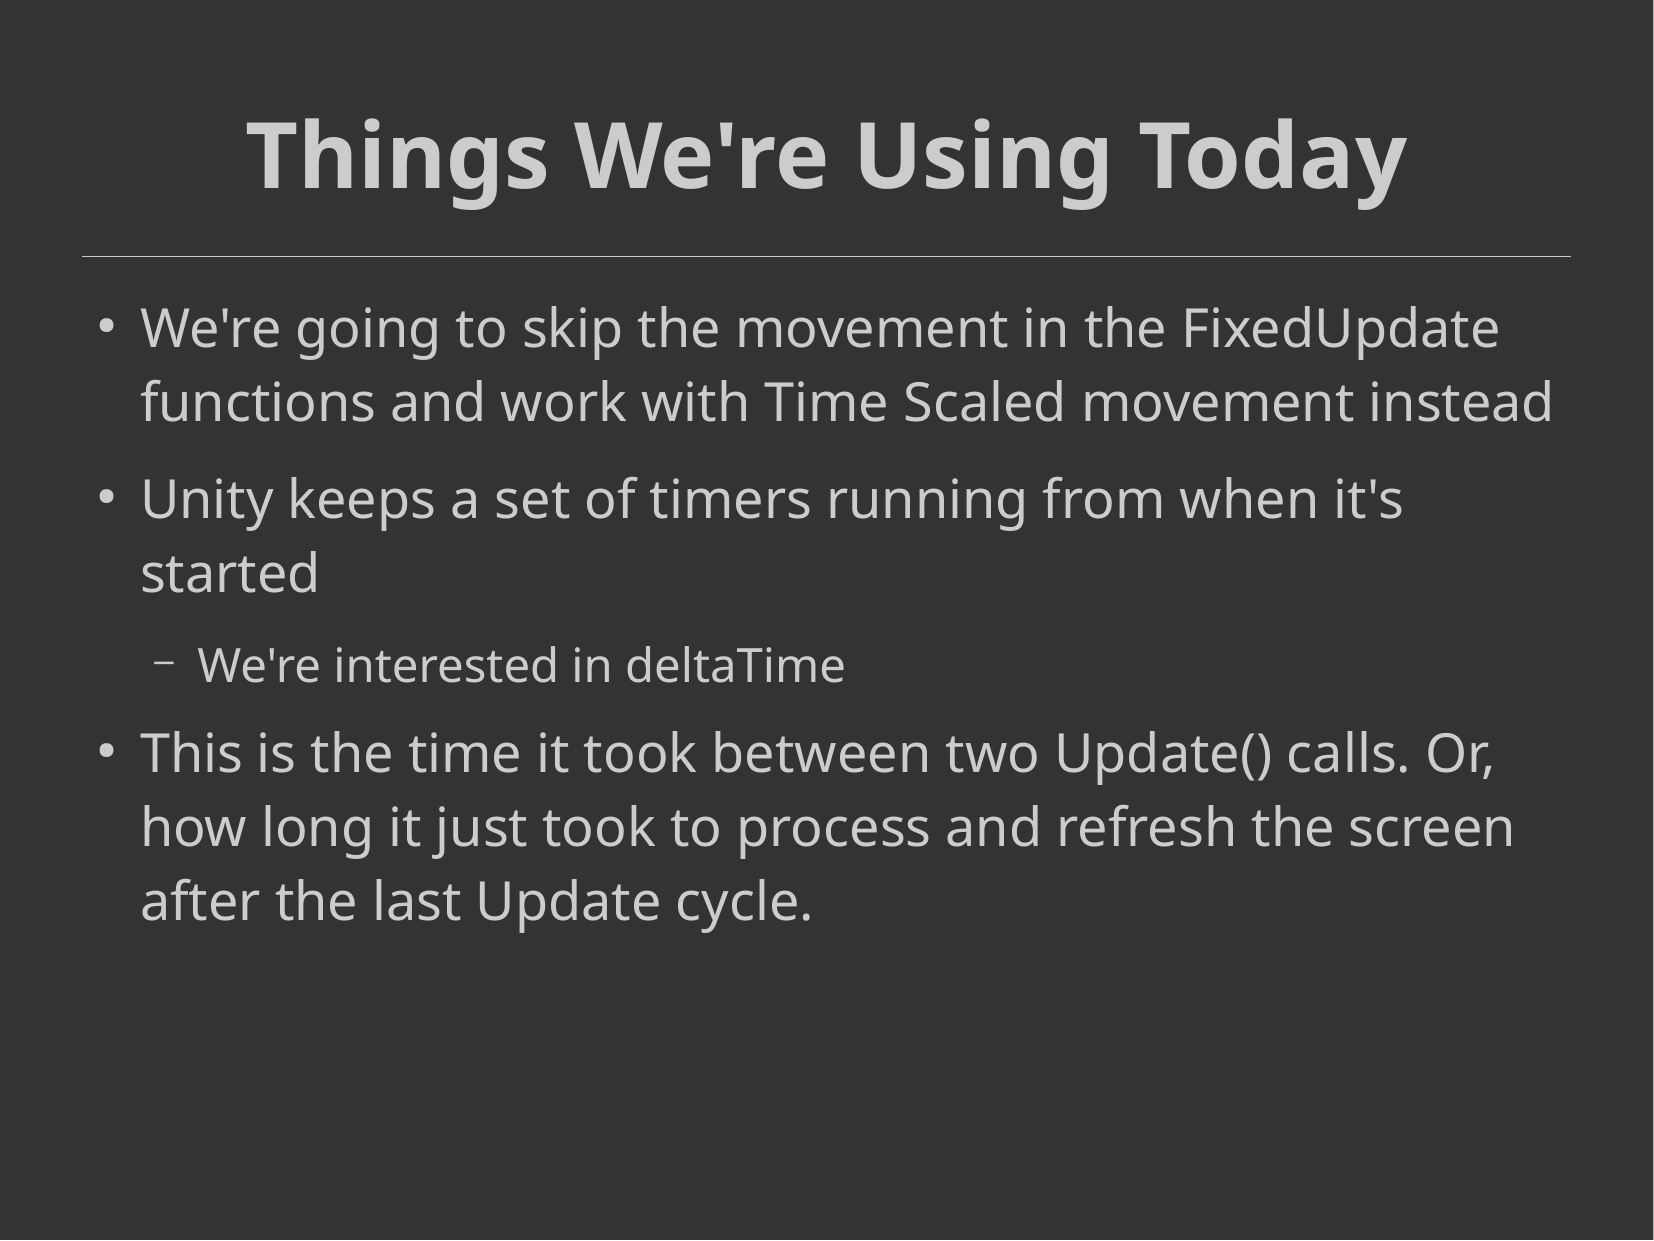

# Things We're Using Today
We're going to skip the movement in the FixedUpdate functions and work with Time Scaled movement instead
Unity keeps a set of timers running from when it's started
We're interested in deltaTime
This is the time it took between two Update() calls. Or, how long it just took to process and refresh the screen after the last Update cycle.